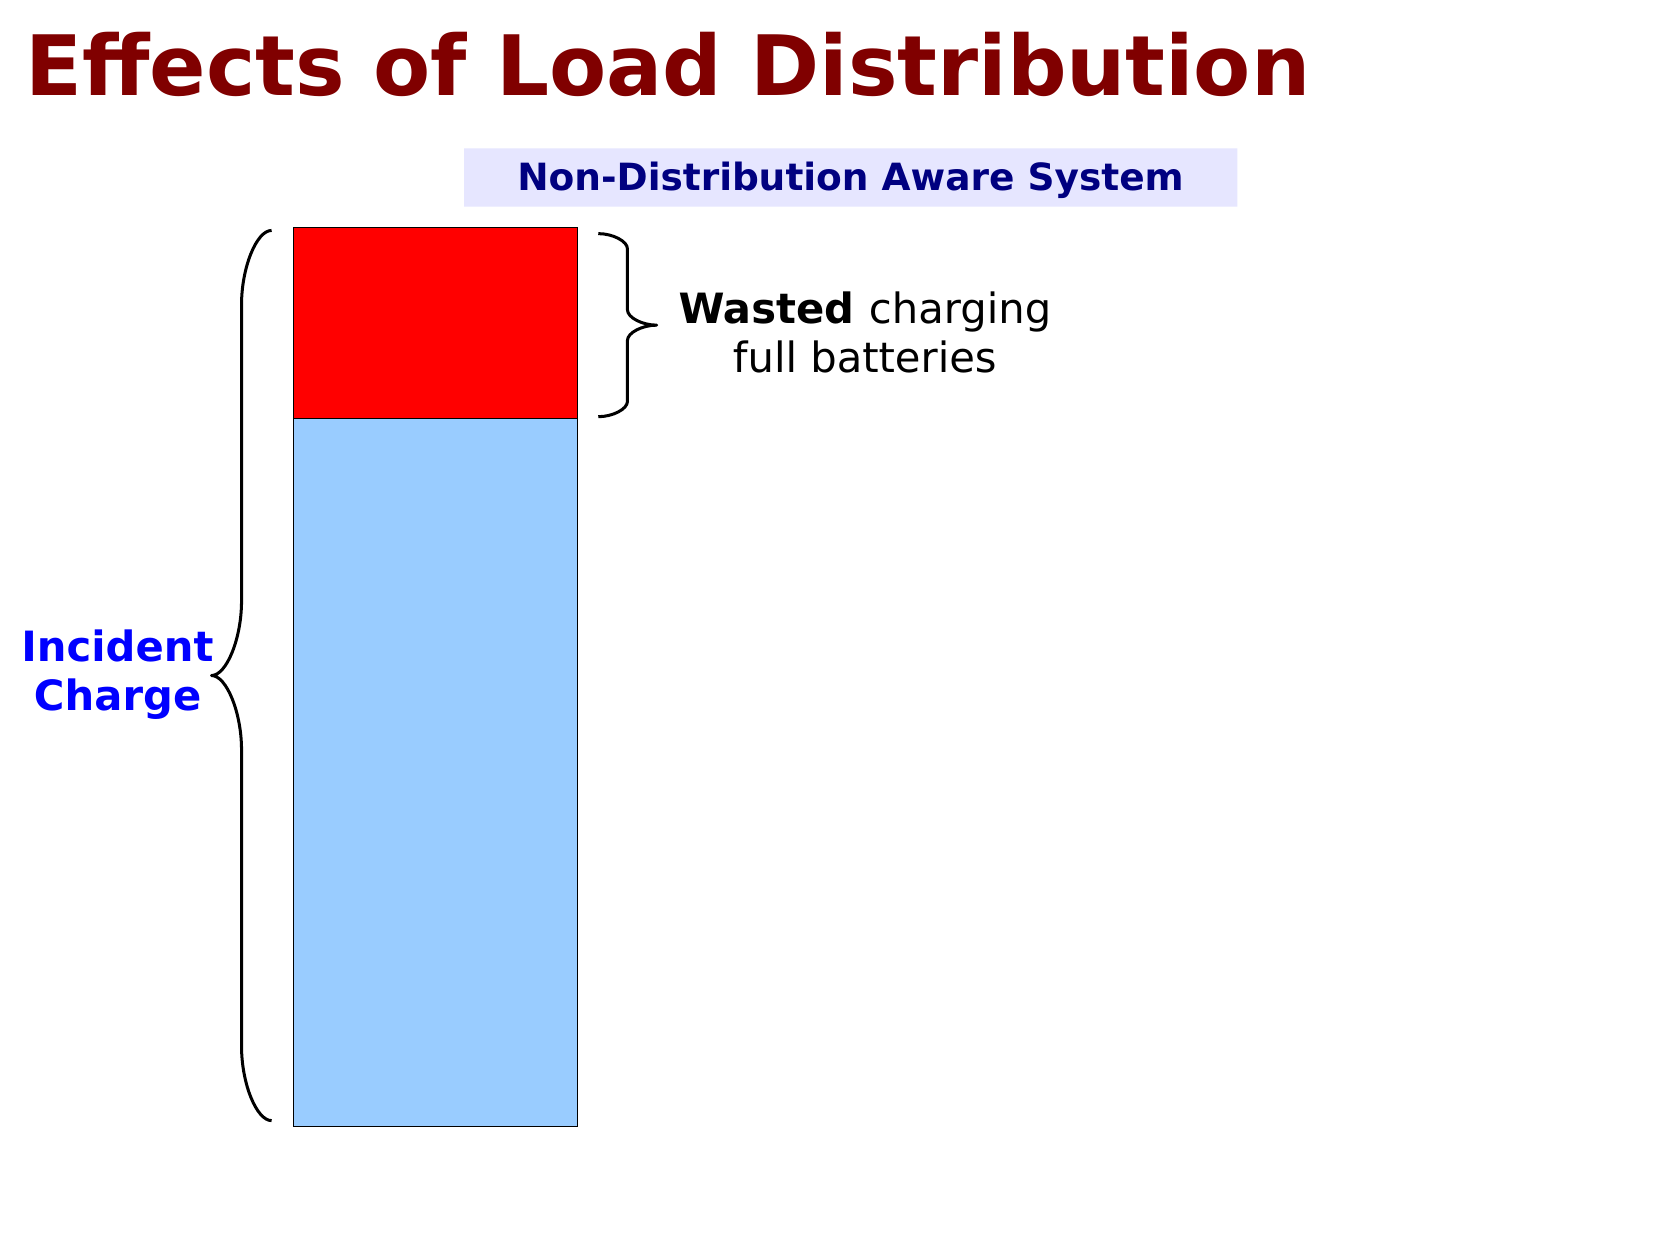

# Effects of Load Distribution
Non-Distribution Aware System
Wasted charging full batteries
Incident
Charge